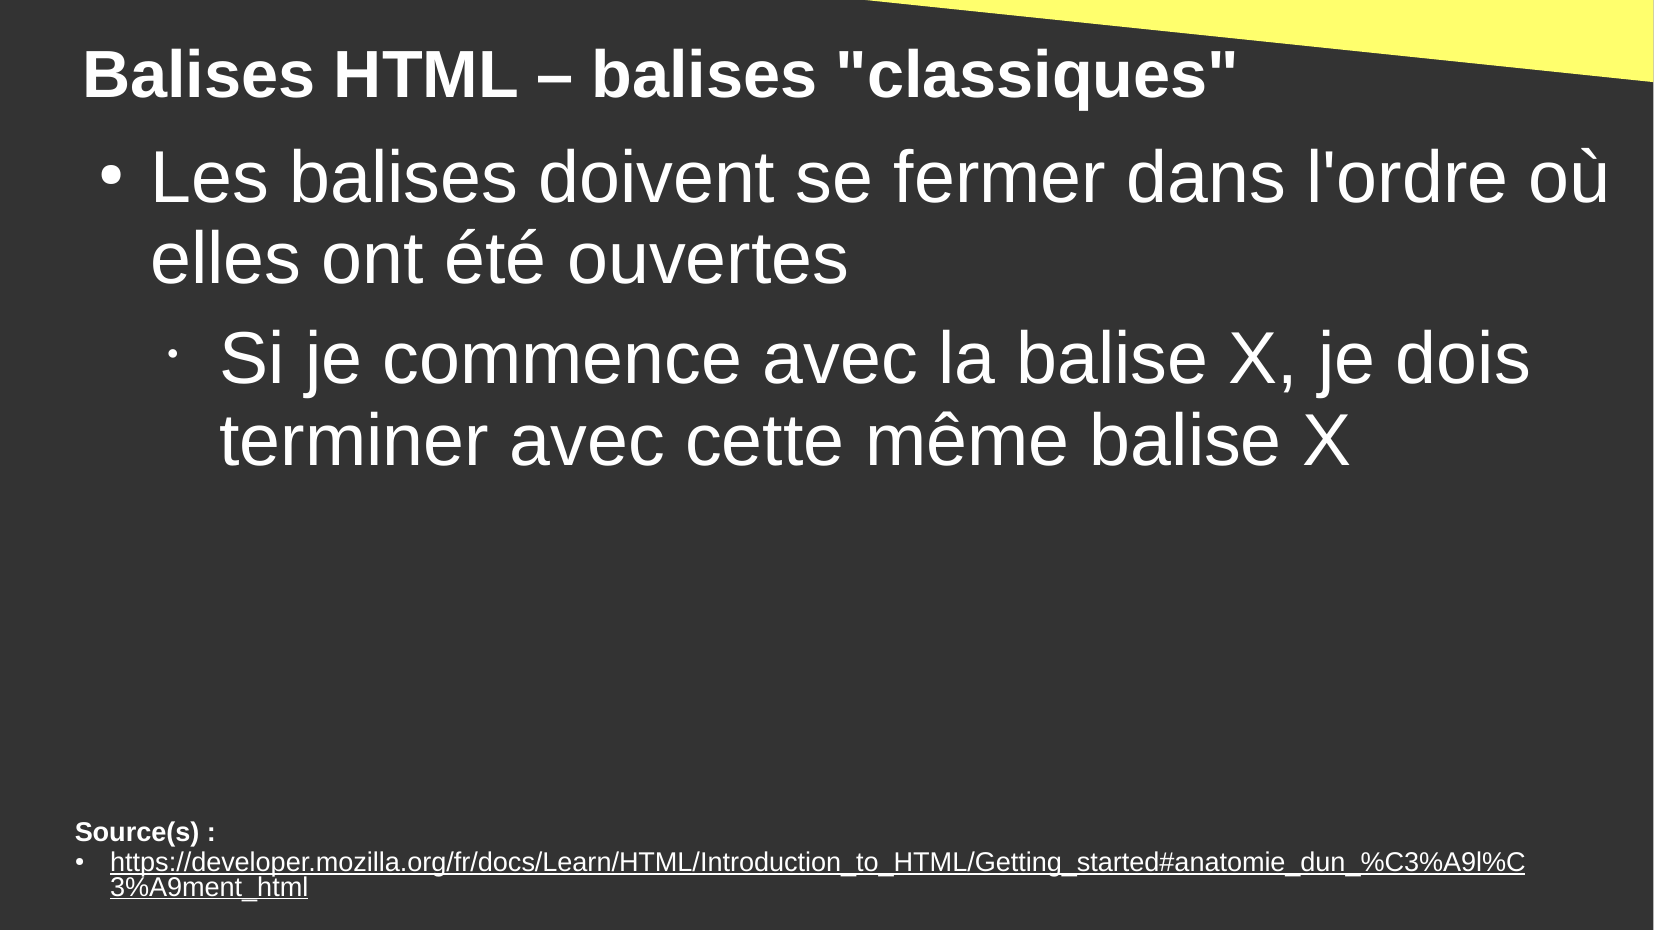

# Balises HTML – balises "classiques"
Les balises doivent se fermer dans l'ordre où elles ont été ouvertes
Si je commence avec la balise X, je dois terminer avec cette même balise X
Source(s) :
https://developer.mozilla.org/fr/docs/Learn/HTML/Introduction_to_HTML/Getting_started#anatomie_dun_%C3%A9l%C3%A9ment_html